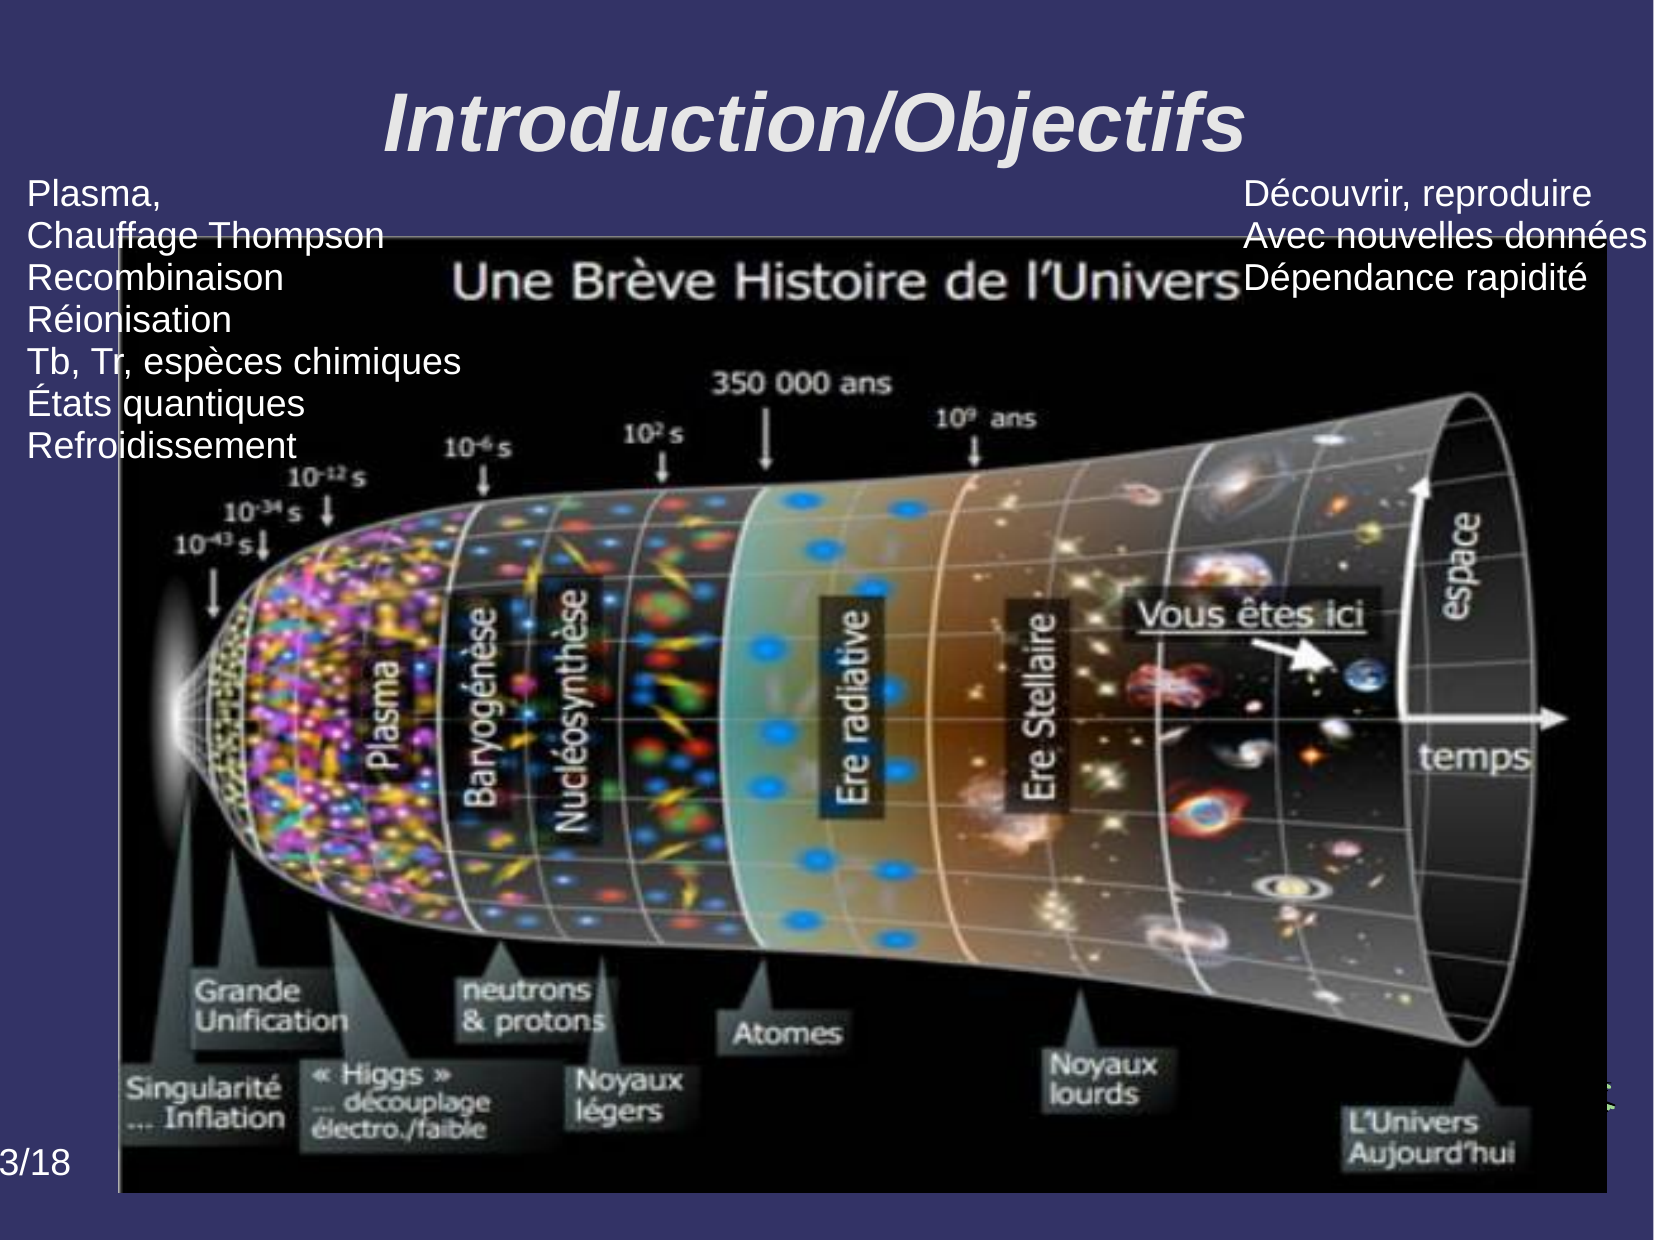

# Introduction/Objectifs
Plasma,
Chauffage Thompson
Recombinaison
Réionisation
Tb, Tr, espèces chimiques
États quantiques
Refroidissement
Découvrir, reproduire
Avec nouvelles données
Dépendance rapidité